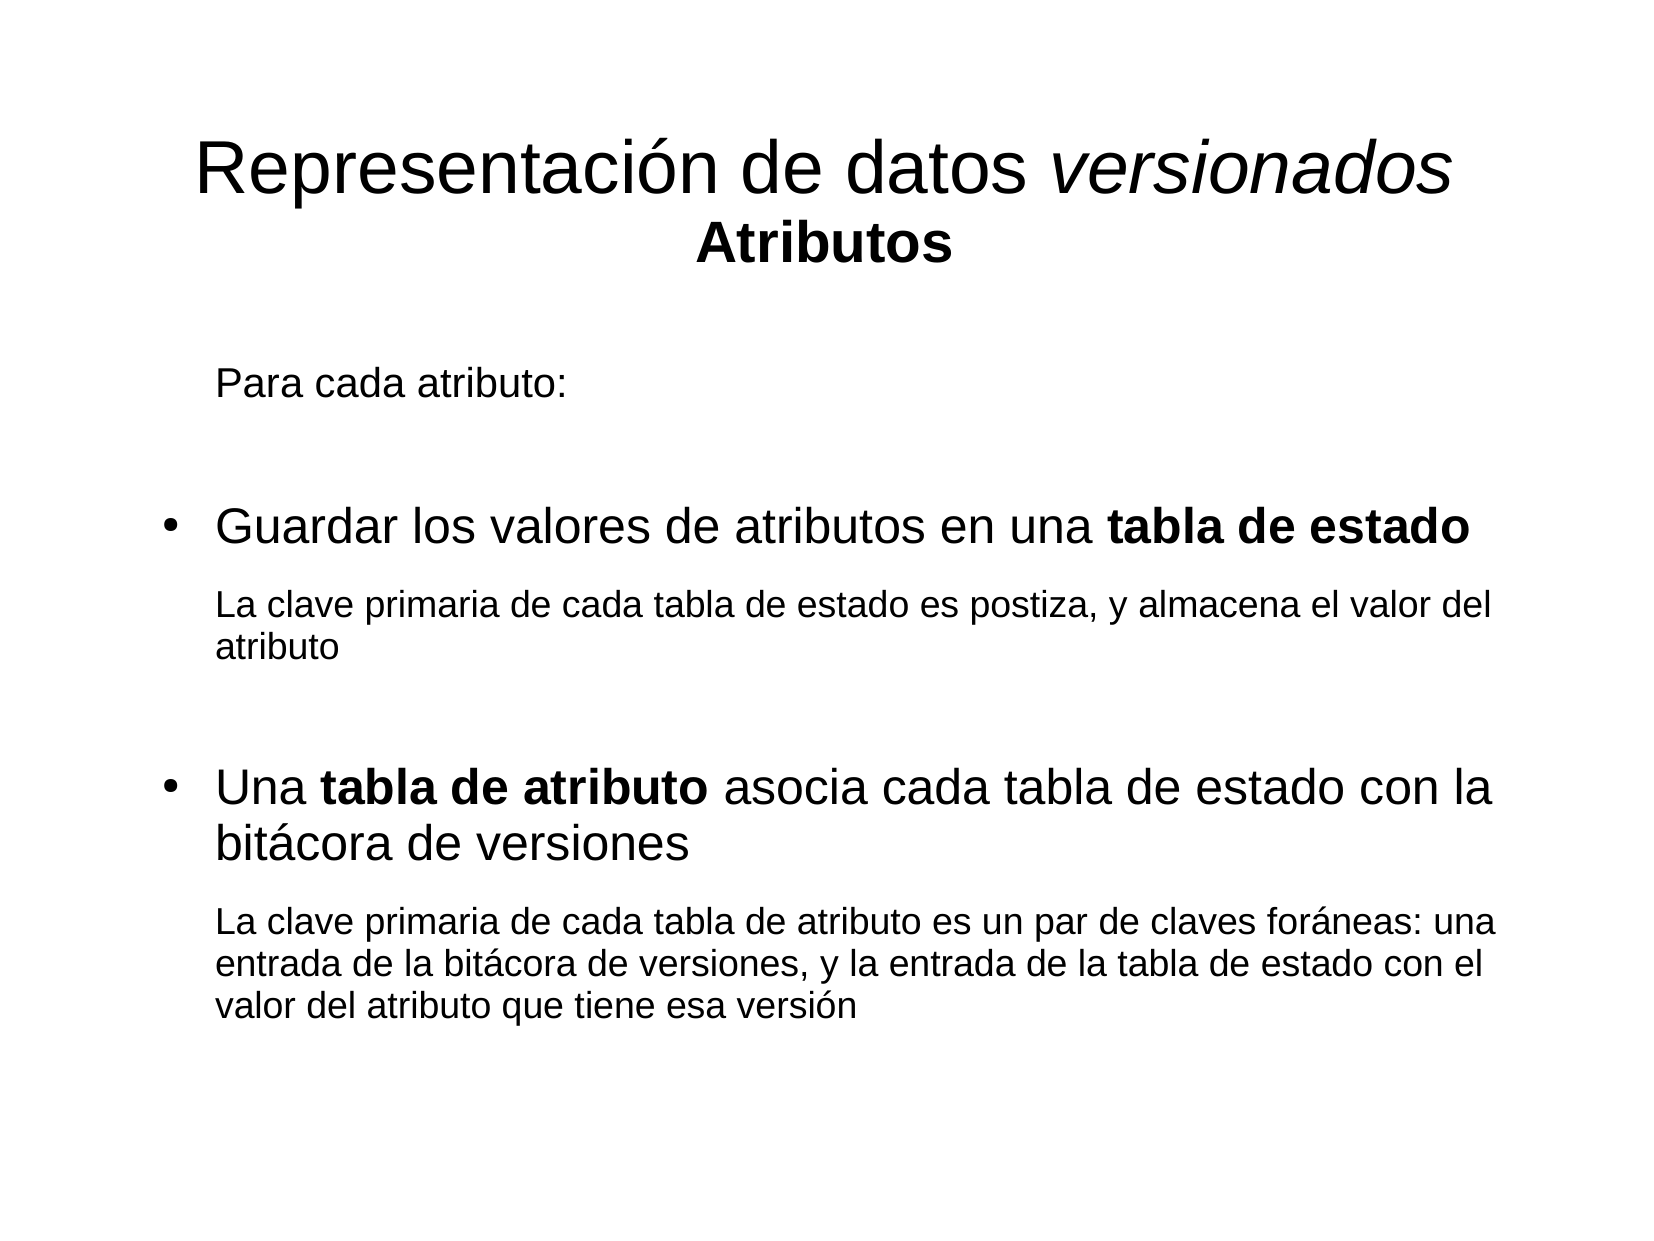

# Representación de datos versionados Atributos
Para cada atributo:
Guardar los valores de atributos en una tabla de estado
La clave primaria de cada tabla de estado es postiza, y almacena el valor del atributo
Una tabla de atributo asocia cada tabla de estado con la bitácora de versiones
La clave primaria de cada tabla de atributo es un par de claves foráneas: una entrada de la bitácora de versiones, y la entrada de la tabla de estado con el valor del atributo que tiene esa versión